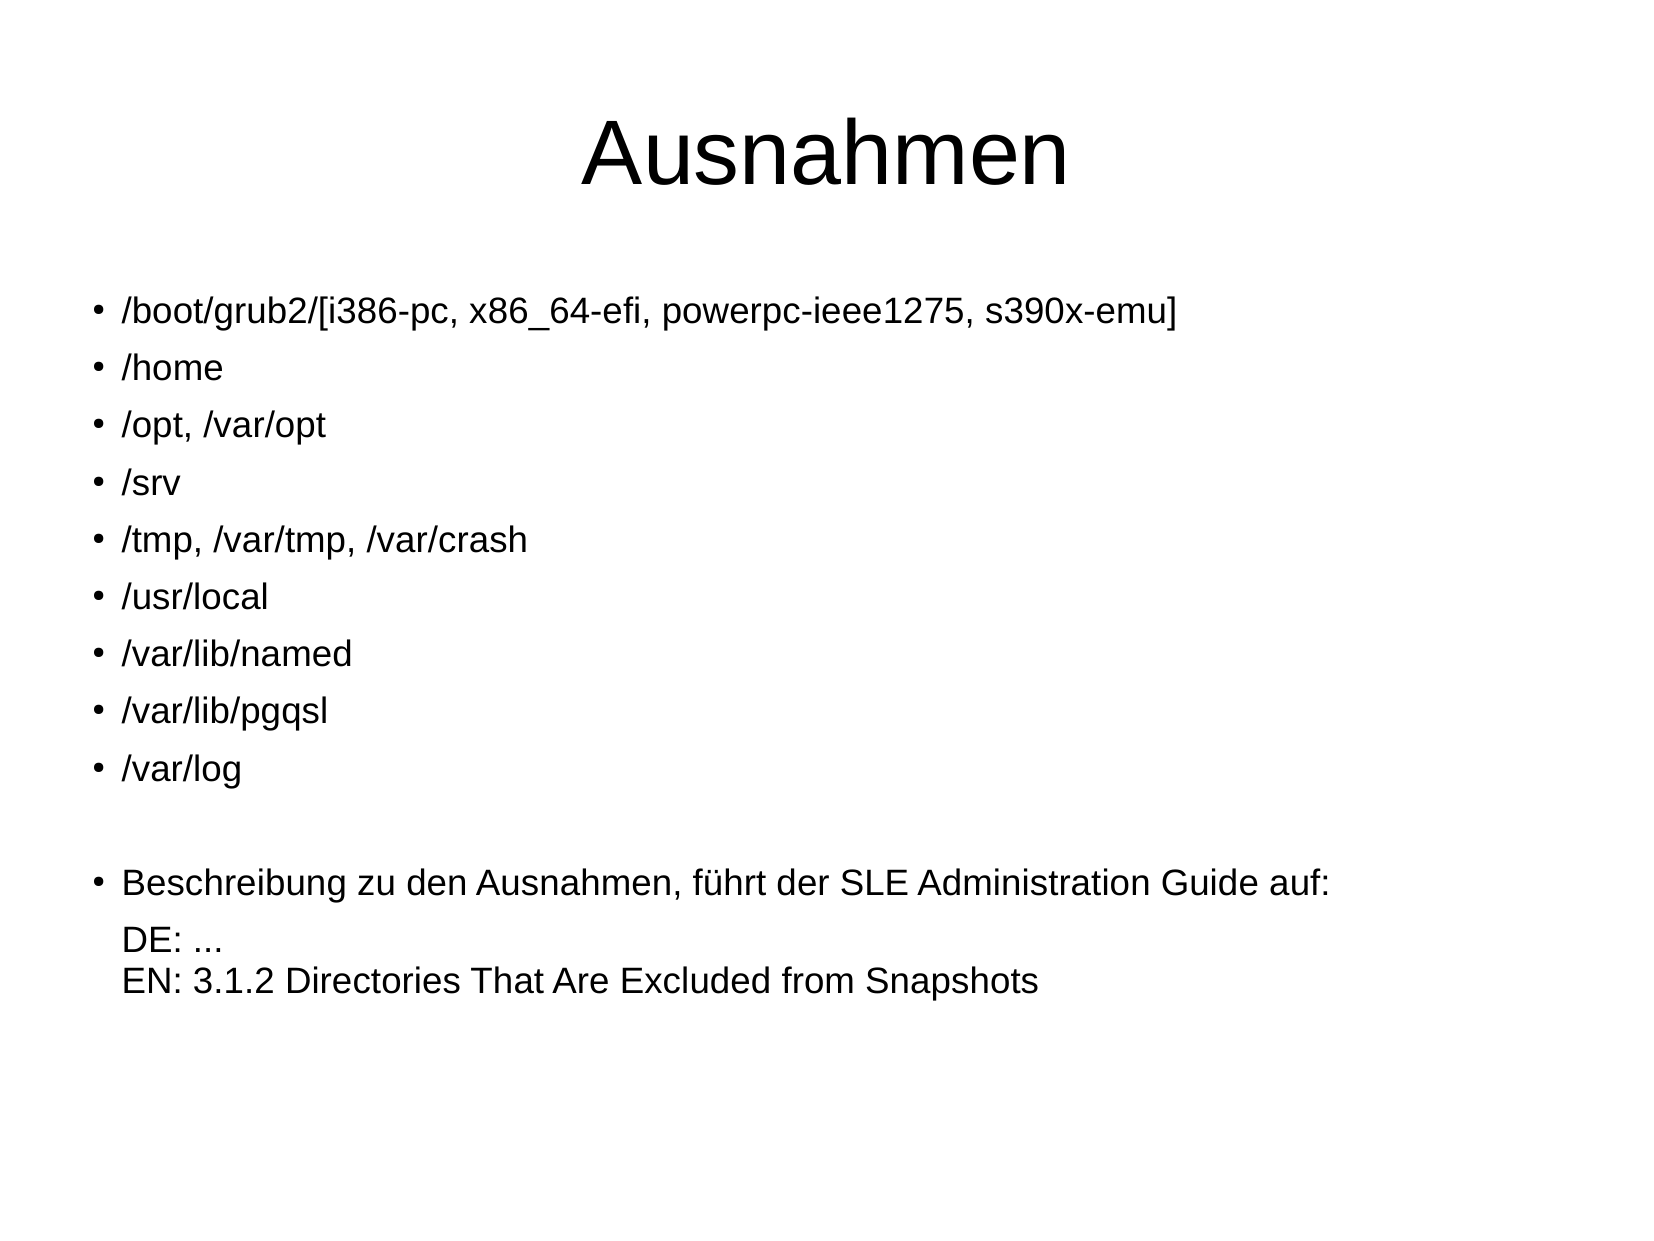

# Ausnahmen
/boot/grub2/[i386-pc, x86_64-efi, powerpc-ieee1275, s390x-emu]
/home
/opt, /var/opt
/srv
/tmp, /var/tmp, /var/crash
/usr/local
/var/lib/named
/var/lib/pgqsl
/var/log
Beschreibung zu den Ausnahmen, führt der SLE Administration Guide auf:
DE: ...
EN: 3.1.2 Directories That Are Excluded from Snapshots